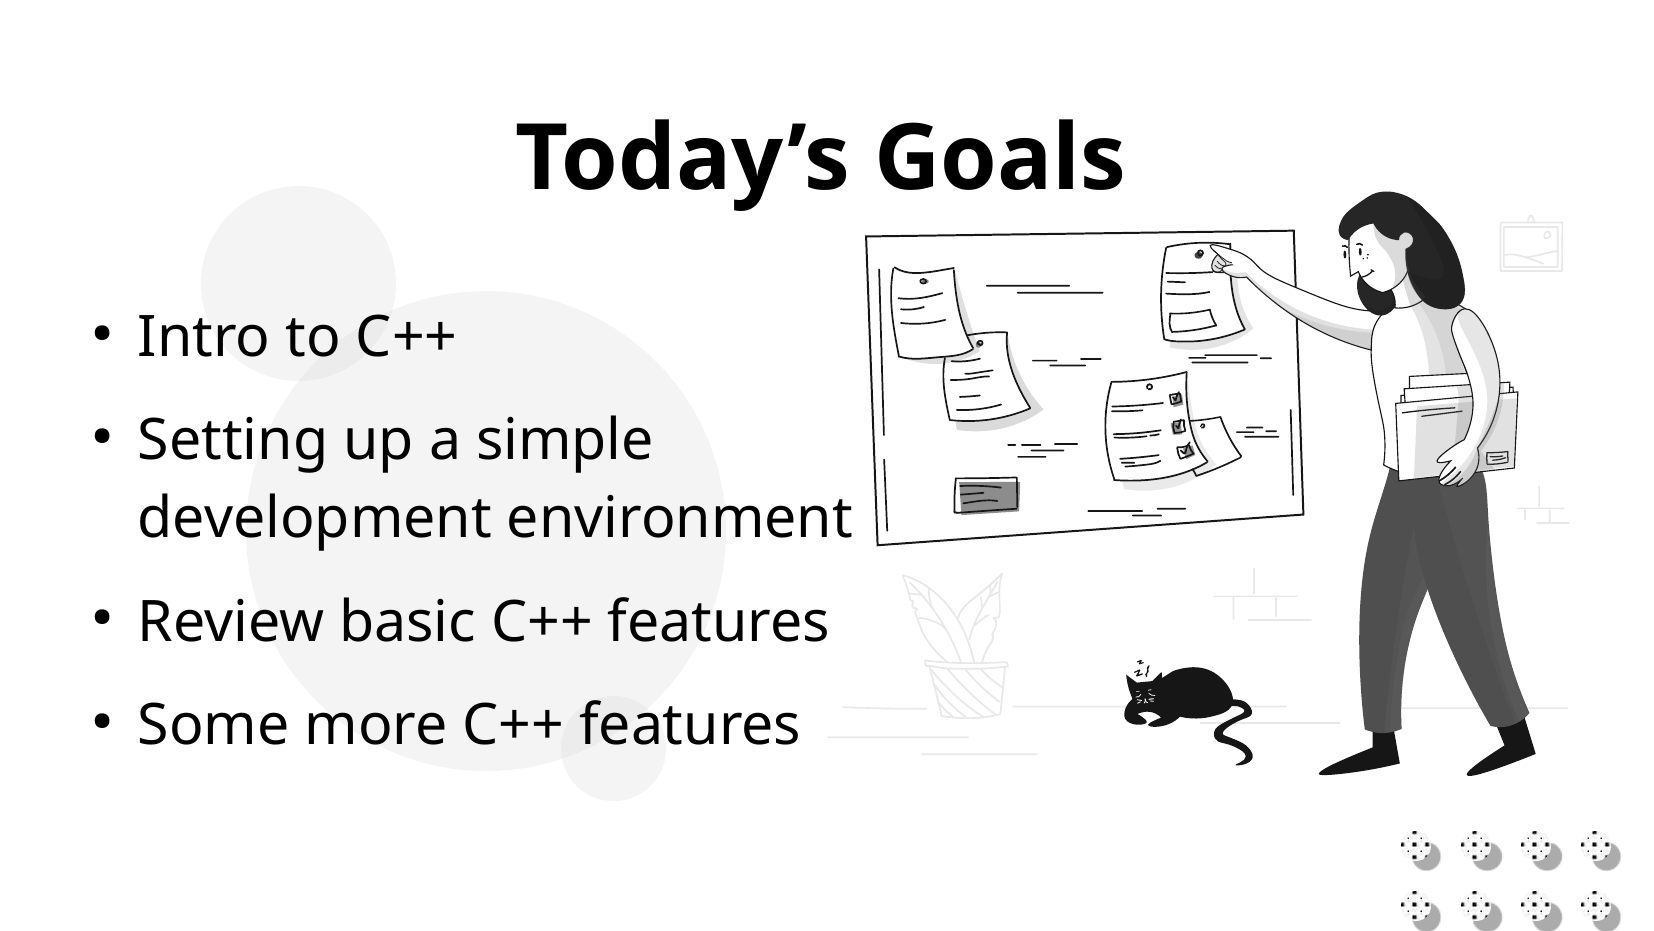

# Today’s Goals
Intro to C++
Setting up a simple development environment
Review basic C++ features
Some more C++ features